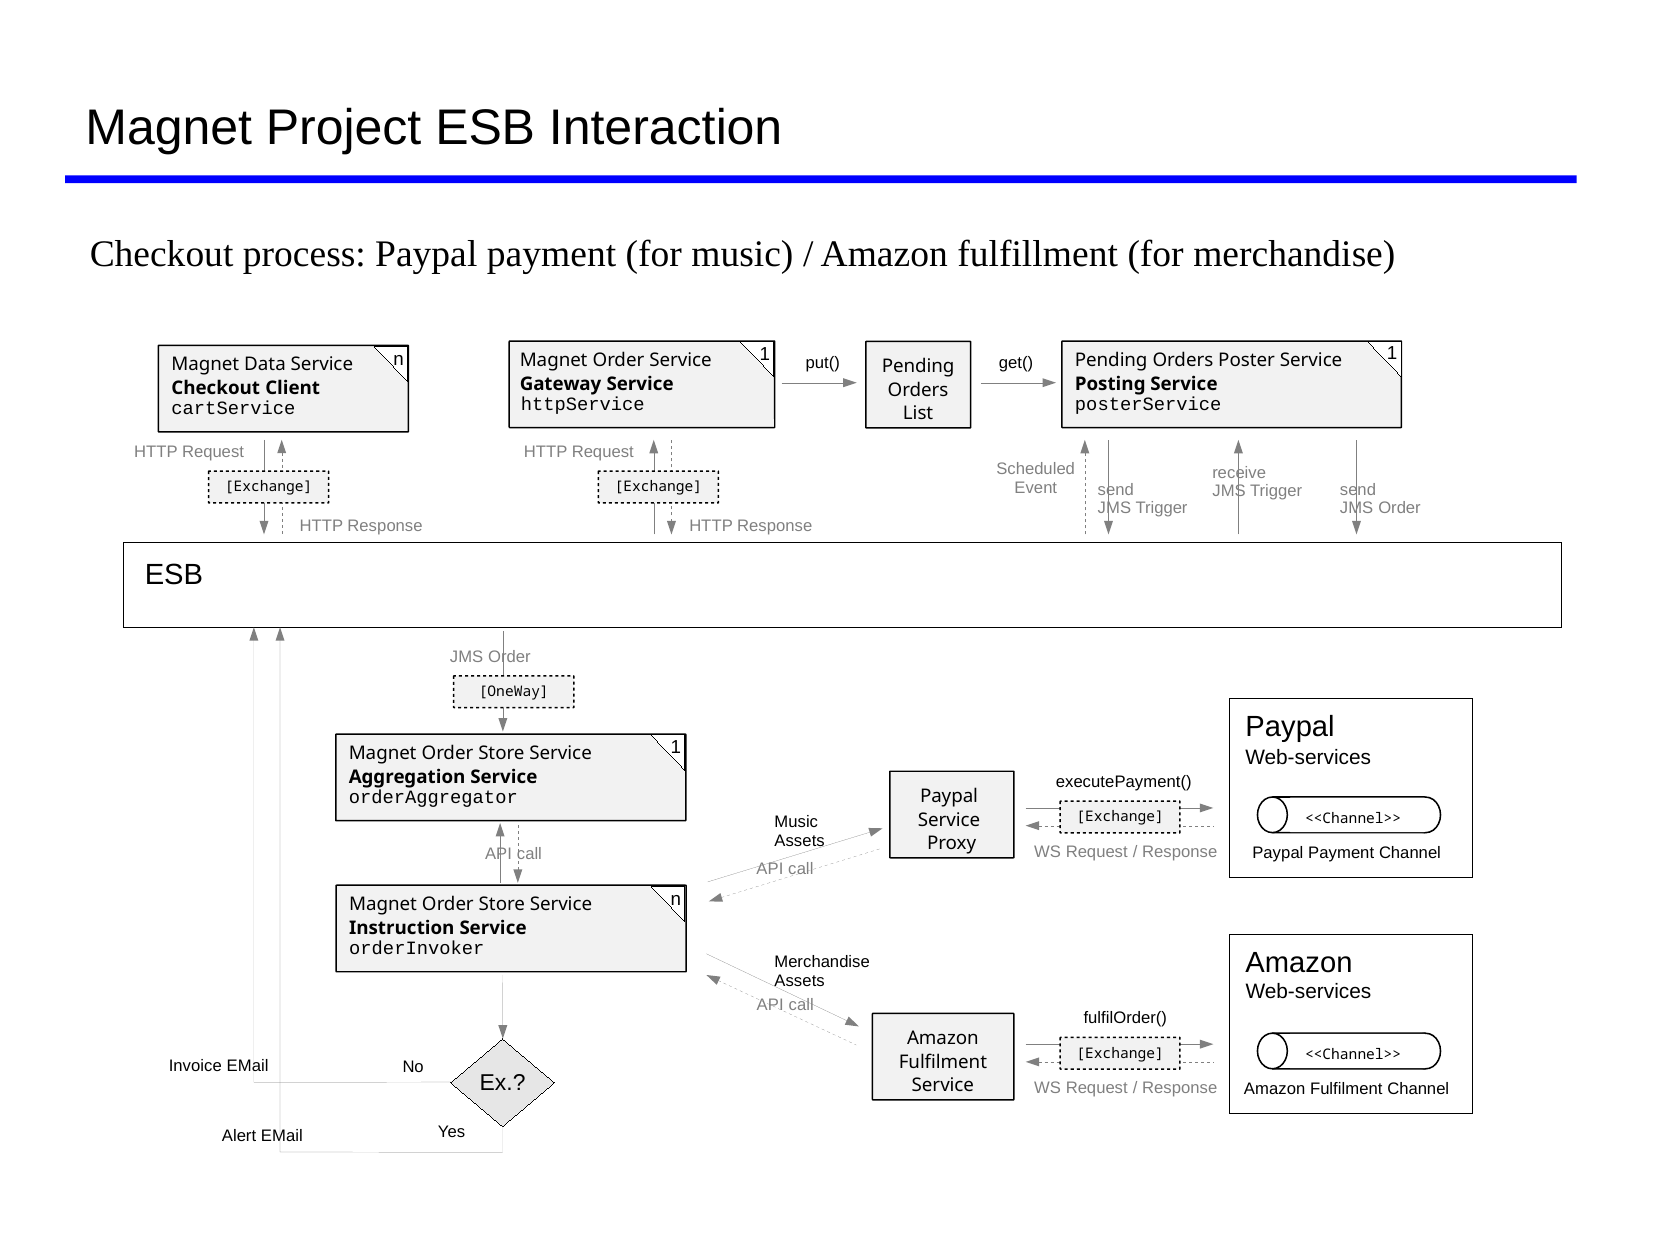

Magnet Project ESB Interaction
# Checkout process: Paypal payment (for music) / Amazon fulfillment (for merchandise)
1
1
Magnet Order Service
Gateway Service
Pending Orders Poster Service
Posting Service
n
Pending
Orders
List
Magnet Data Service
Checkout Client
cartService
put()
get()
httpService
posterService
HTTP Request
HTTP Request
[Exchange]
HTTP Response
Scheduled
Event
receive
JMS Trigger
[Exchange]
send
JMS Trigger
send
JMS Order
HTTP Response
ESB
JMS Order
[OneWay]
Paypal
1
Magnet Order Store Service
Aggregation Service
Web-services
executePayment()
Paypal
Service
Proxy
orderAggregator
<<Channel>>
Paypal Payment Channel
[Exchange]
Music
Assets
WS Request / Response
API call
API call
n
Magnet Order Store Service
Instruction Service
orderInvoker
Amazon
Merchandise
Assets
Web-services
API call
fulfilOrder()
Amazon
Fulfilment
Service
<<Channel>>
Amazon Fulfilment Channel
[Exchange]
Ex.?
Invoice EMail
No
WS Request / Response
Yes
Alert EMail